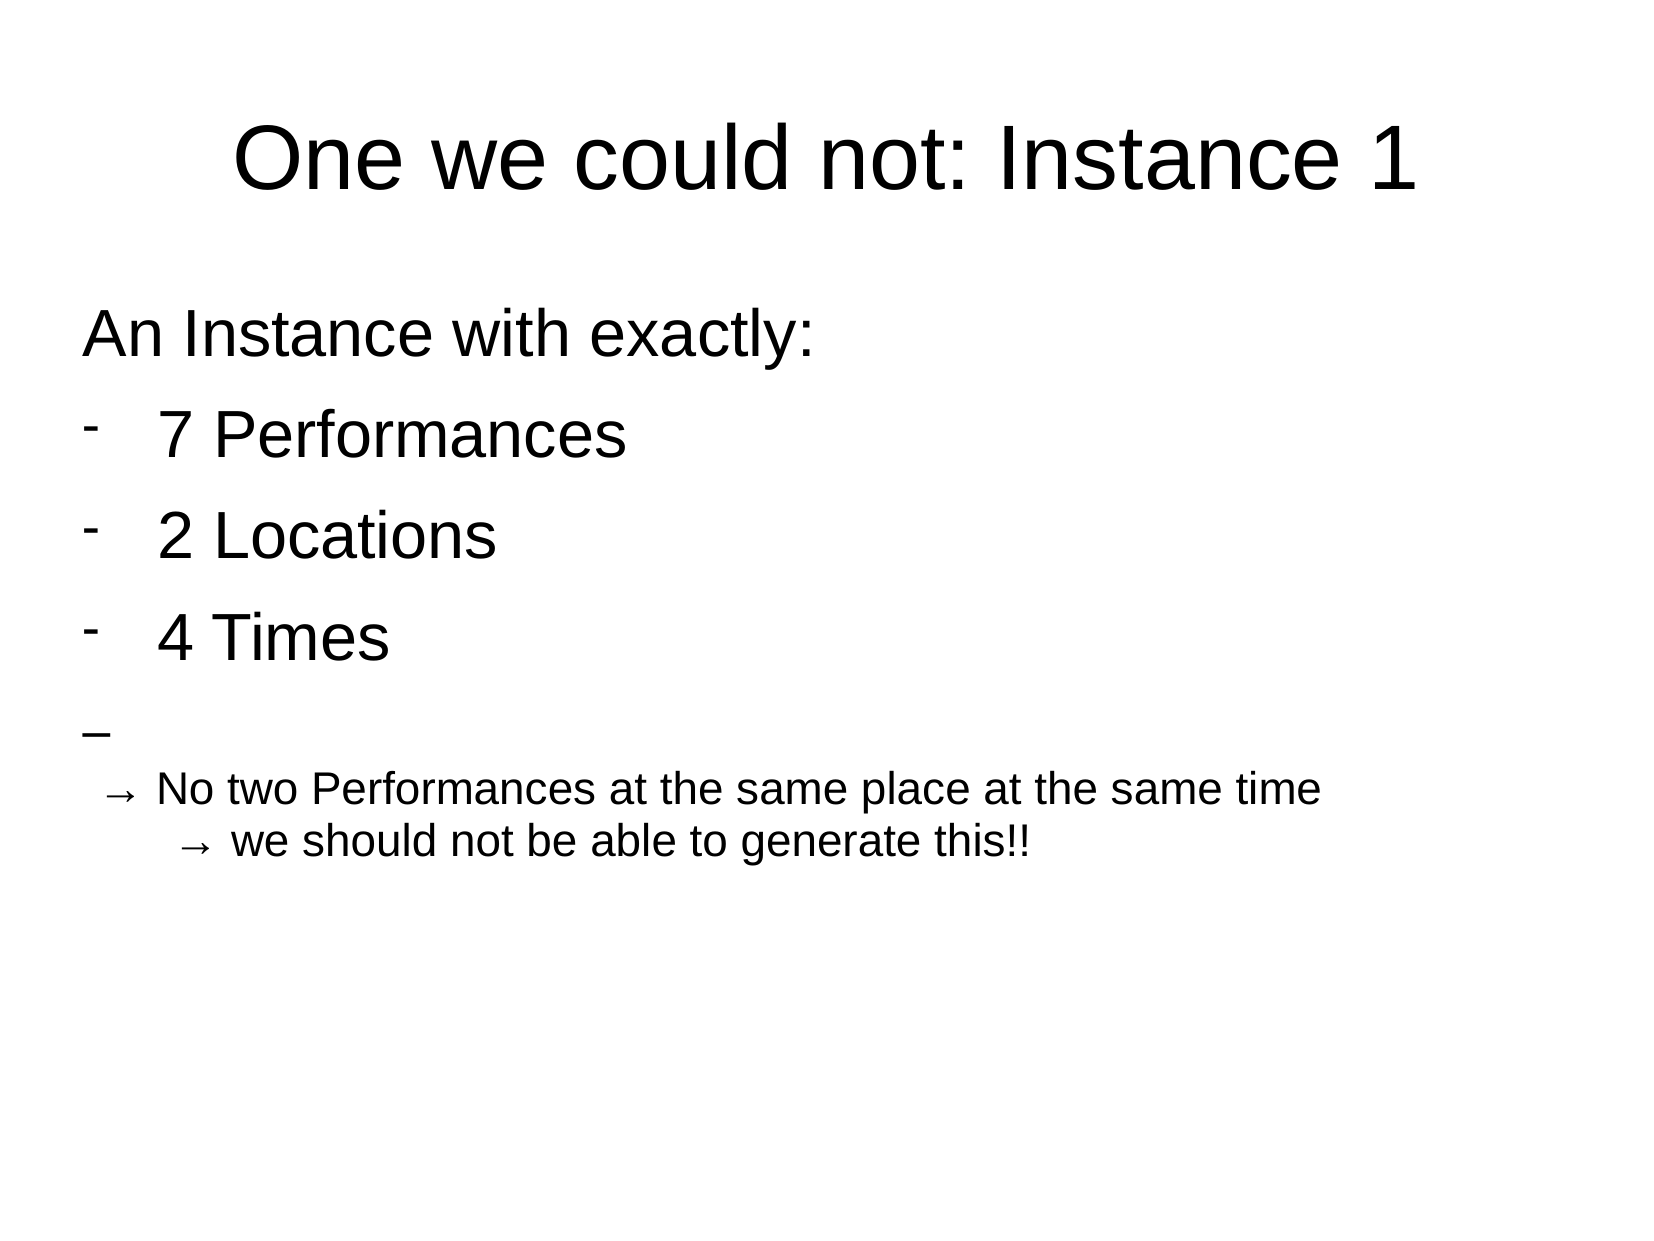

# One we could not: Instance 1
An Instance with exactly:
7 Performances
2 Locations
4 Times
→ No two Performances at the same place at the same time
	→ we should not be able to generate this!!